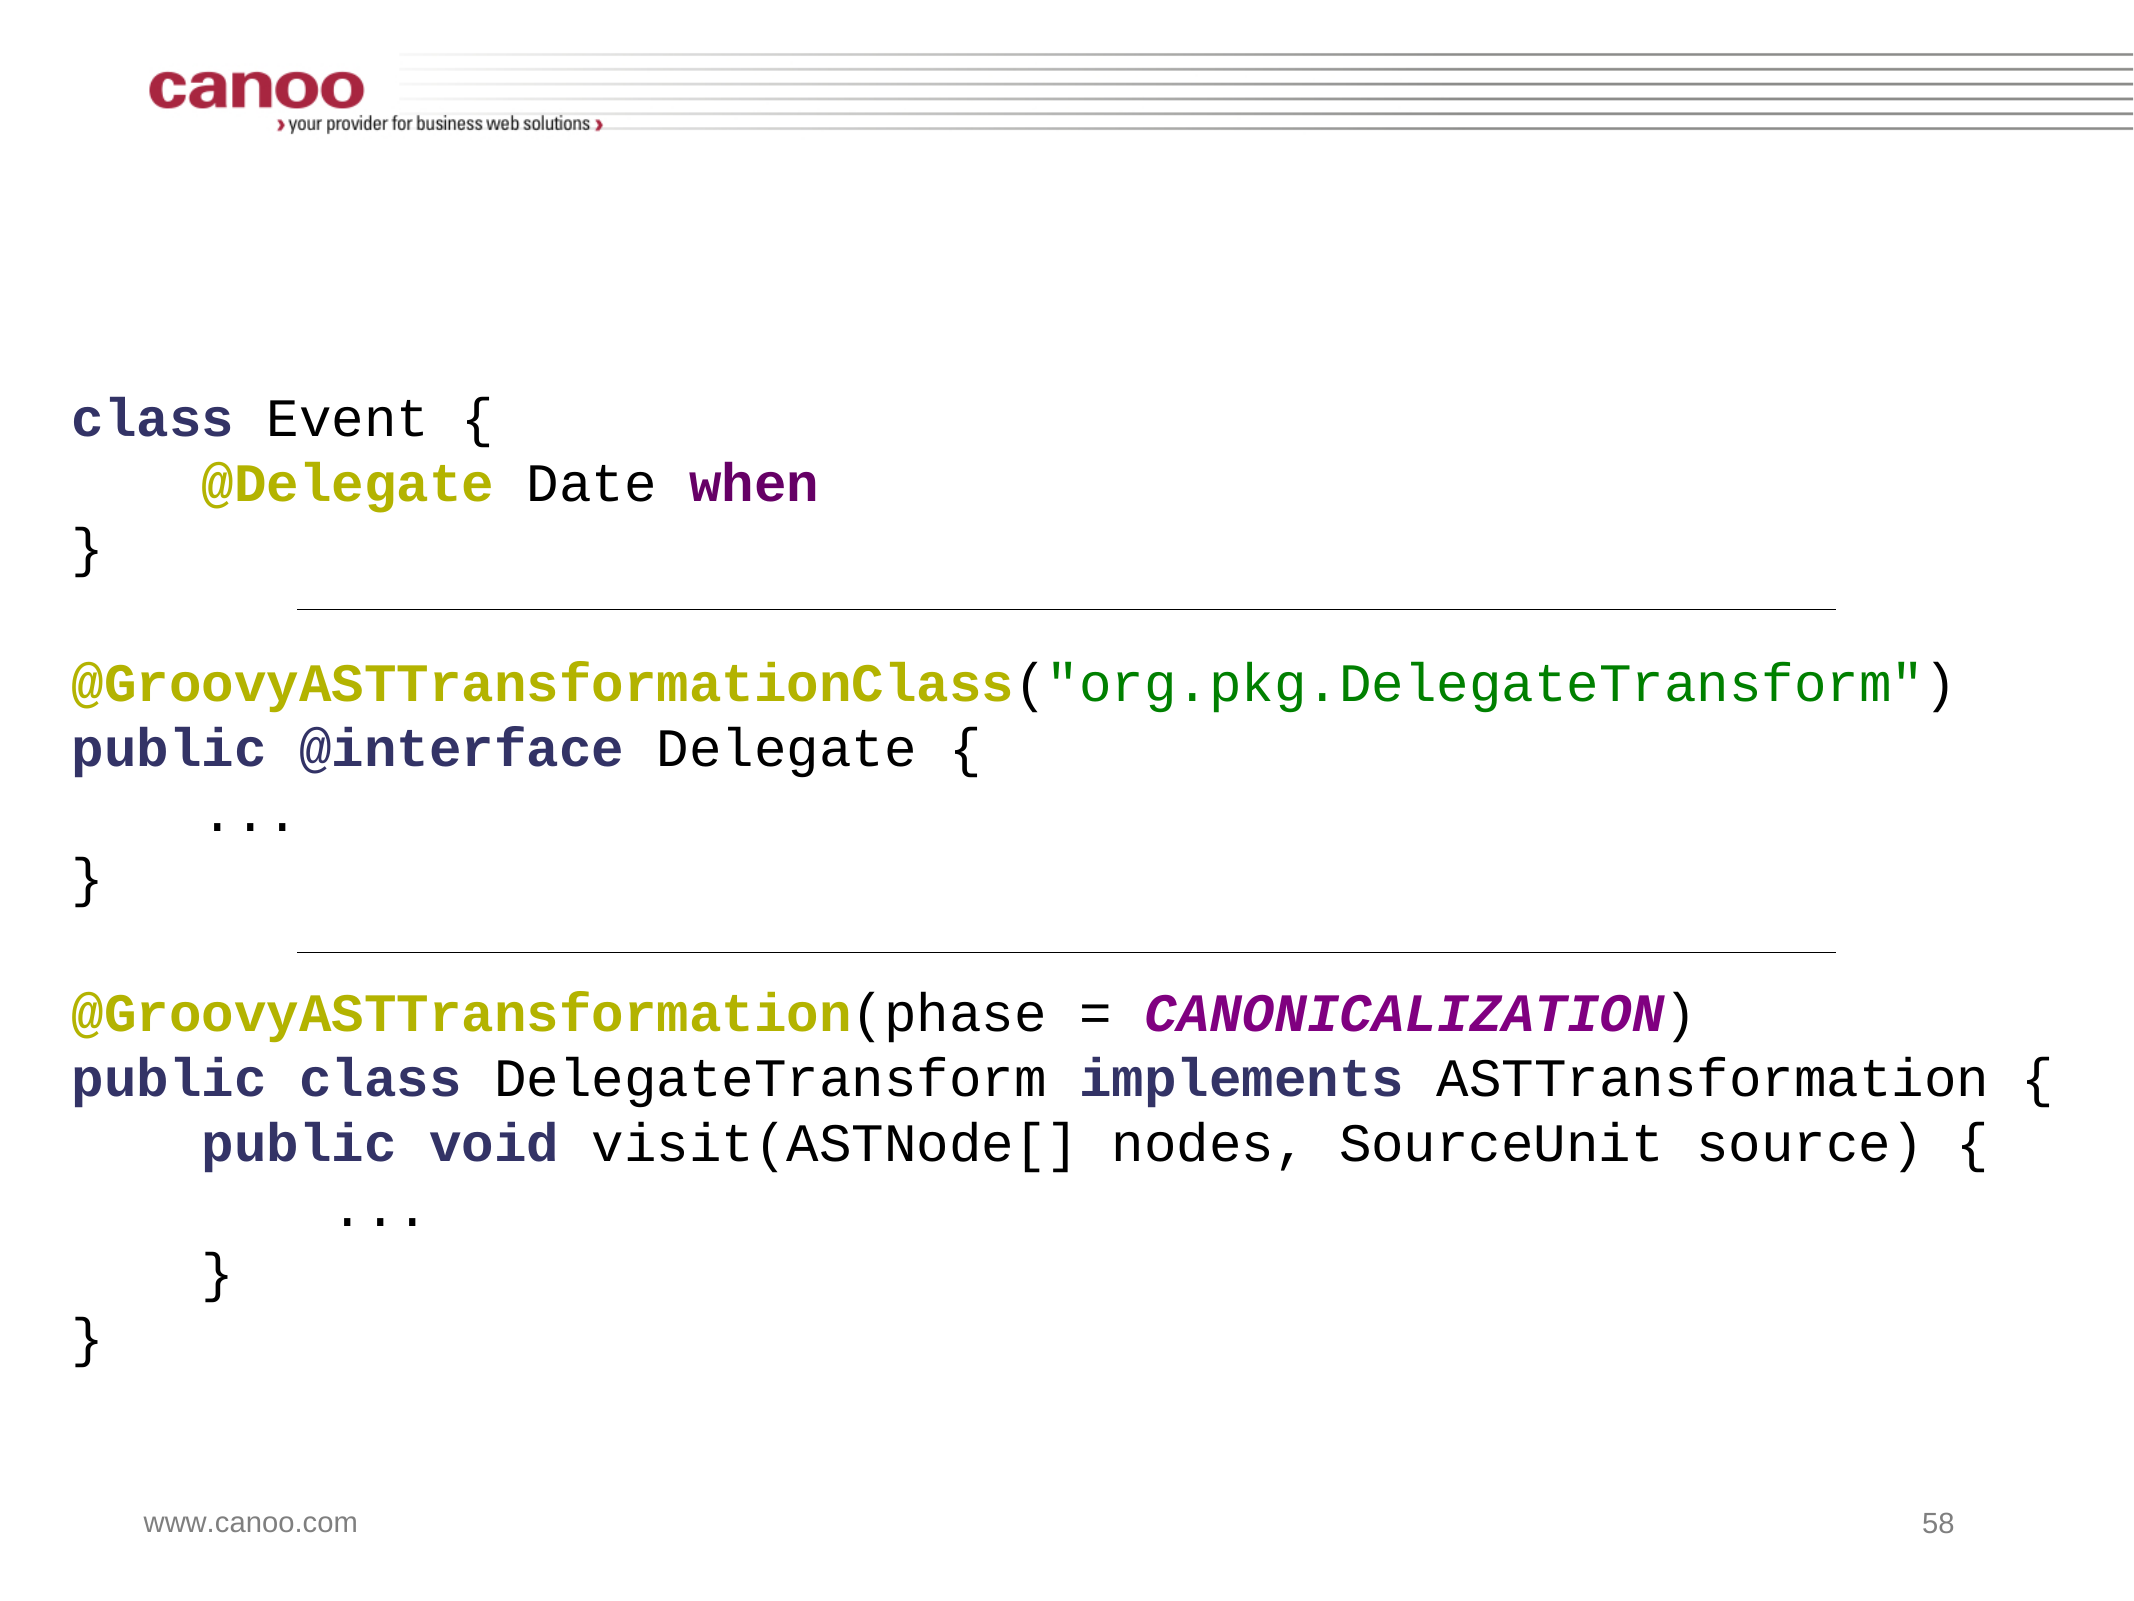

class Event {
 @Delegate Date when
}
@GroovyASTTransformationClass("org.pkg.DelegateTransform")
public @interface Delegate {
 ...
}
@GroovyASTTransformation(phase = CANONICALIZATION)
public class DelegateTransform implements ASTTransformation {
 public void visit(ASTNode[] nodes, SourceUnit source) {
 ...
 }
}